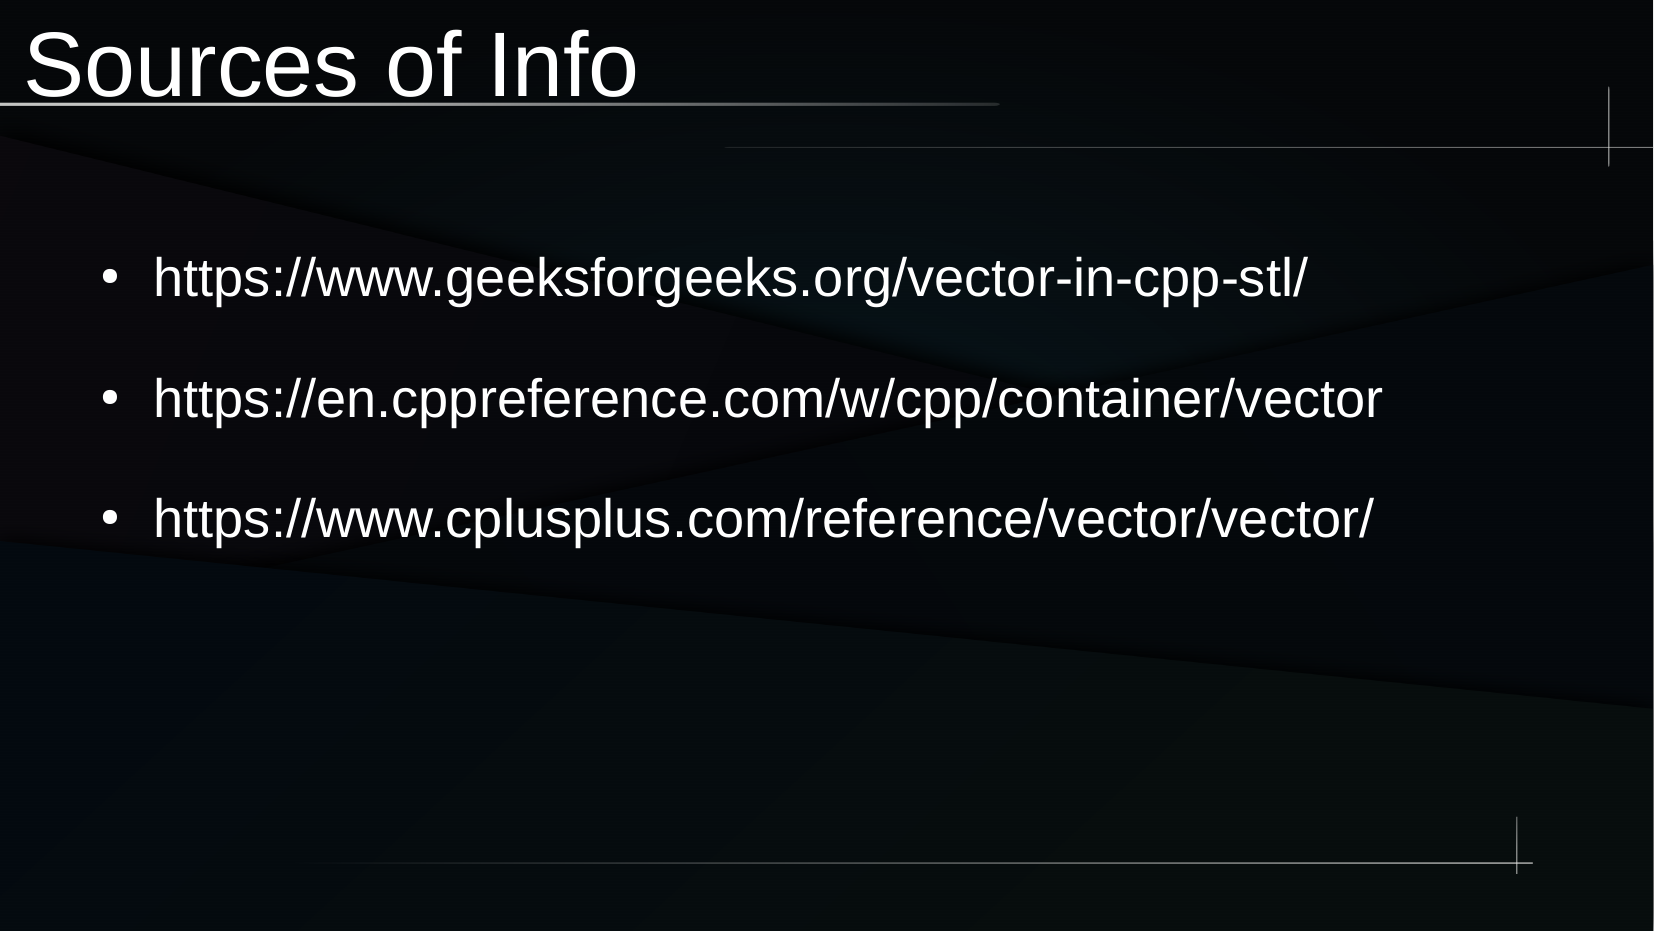

# Sources of Info
https://www.geeksforgeeks.org/vector-in-cpp-stl/
https://en.cppreference.com/w/cpp/container/vector
https://www.cplusplus.com/reference/vector/vector/